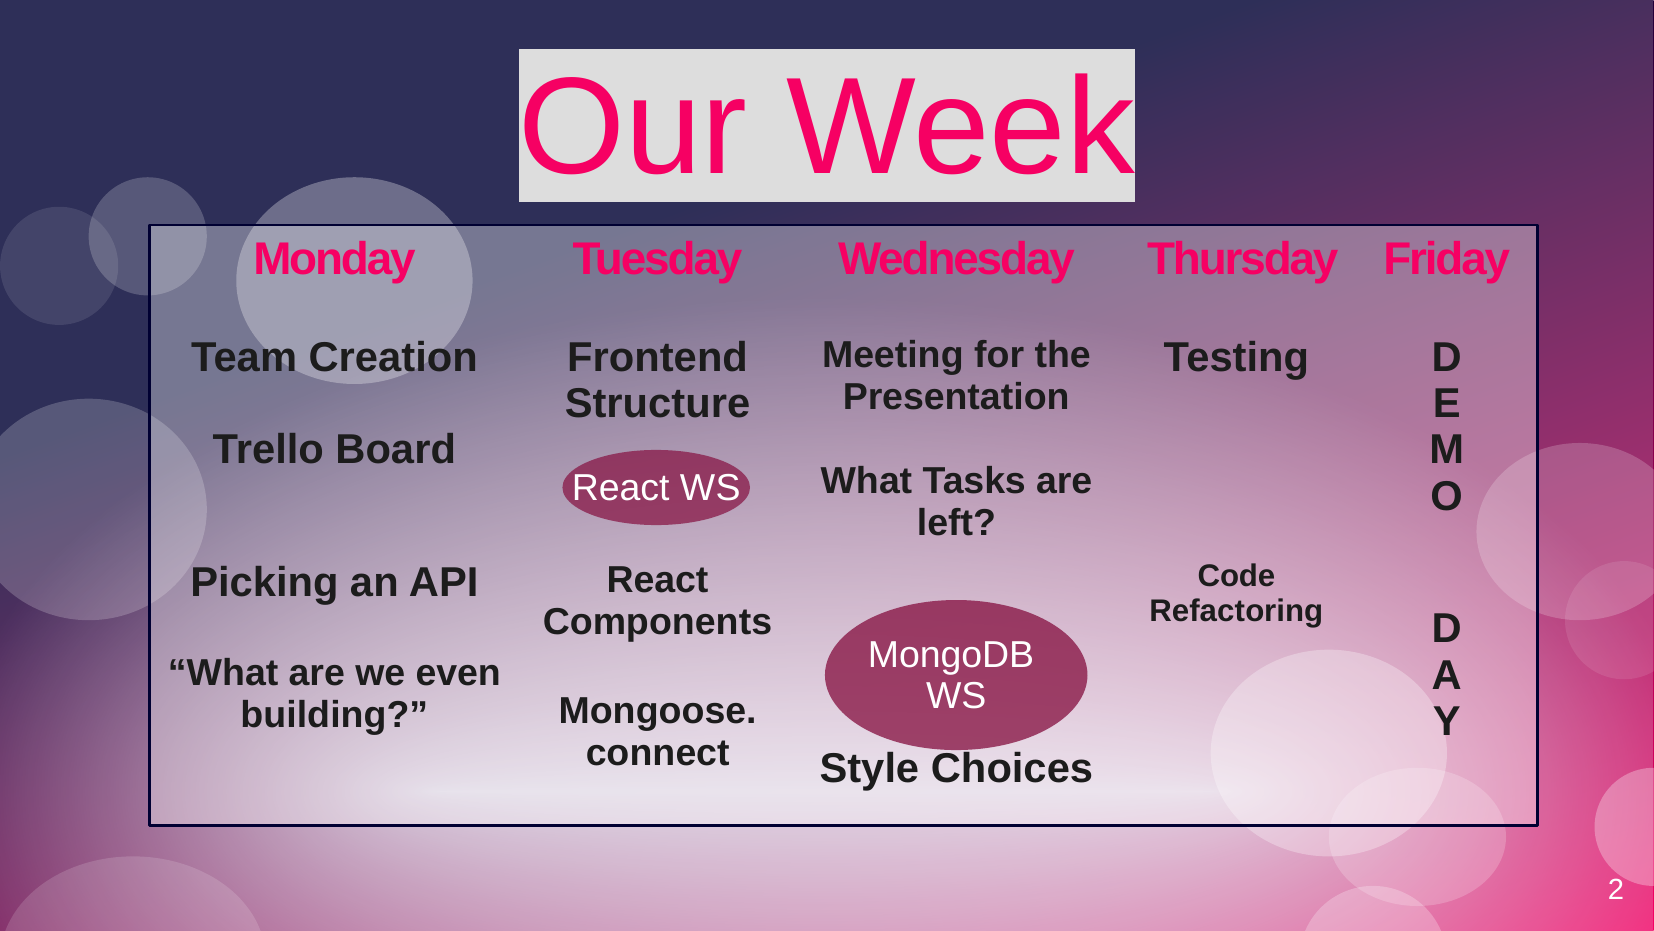

# Our Week
| Monday | Tuesday | Wednesday | Thursday | Friday |
| --- | --- | --- | --- | --- |
| Team Creation Trello Board | Frontend Structure | Meeting for the Presentation What Tasks are left? | Testing | D E M O |
| Picking an API “What are we even building?” | React Components Mongoose. connect | Style Choices | Code Refactoring | D A Y |
React WS
MongoDB
WS